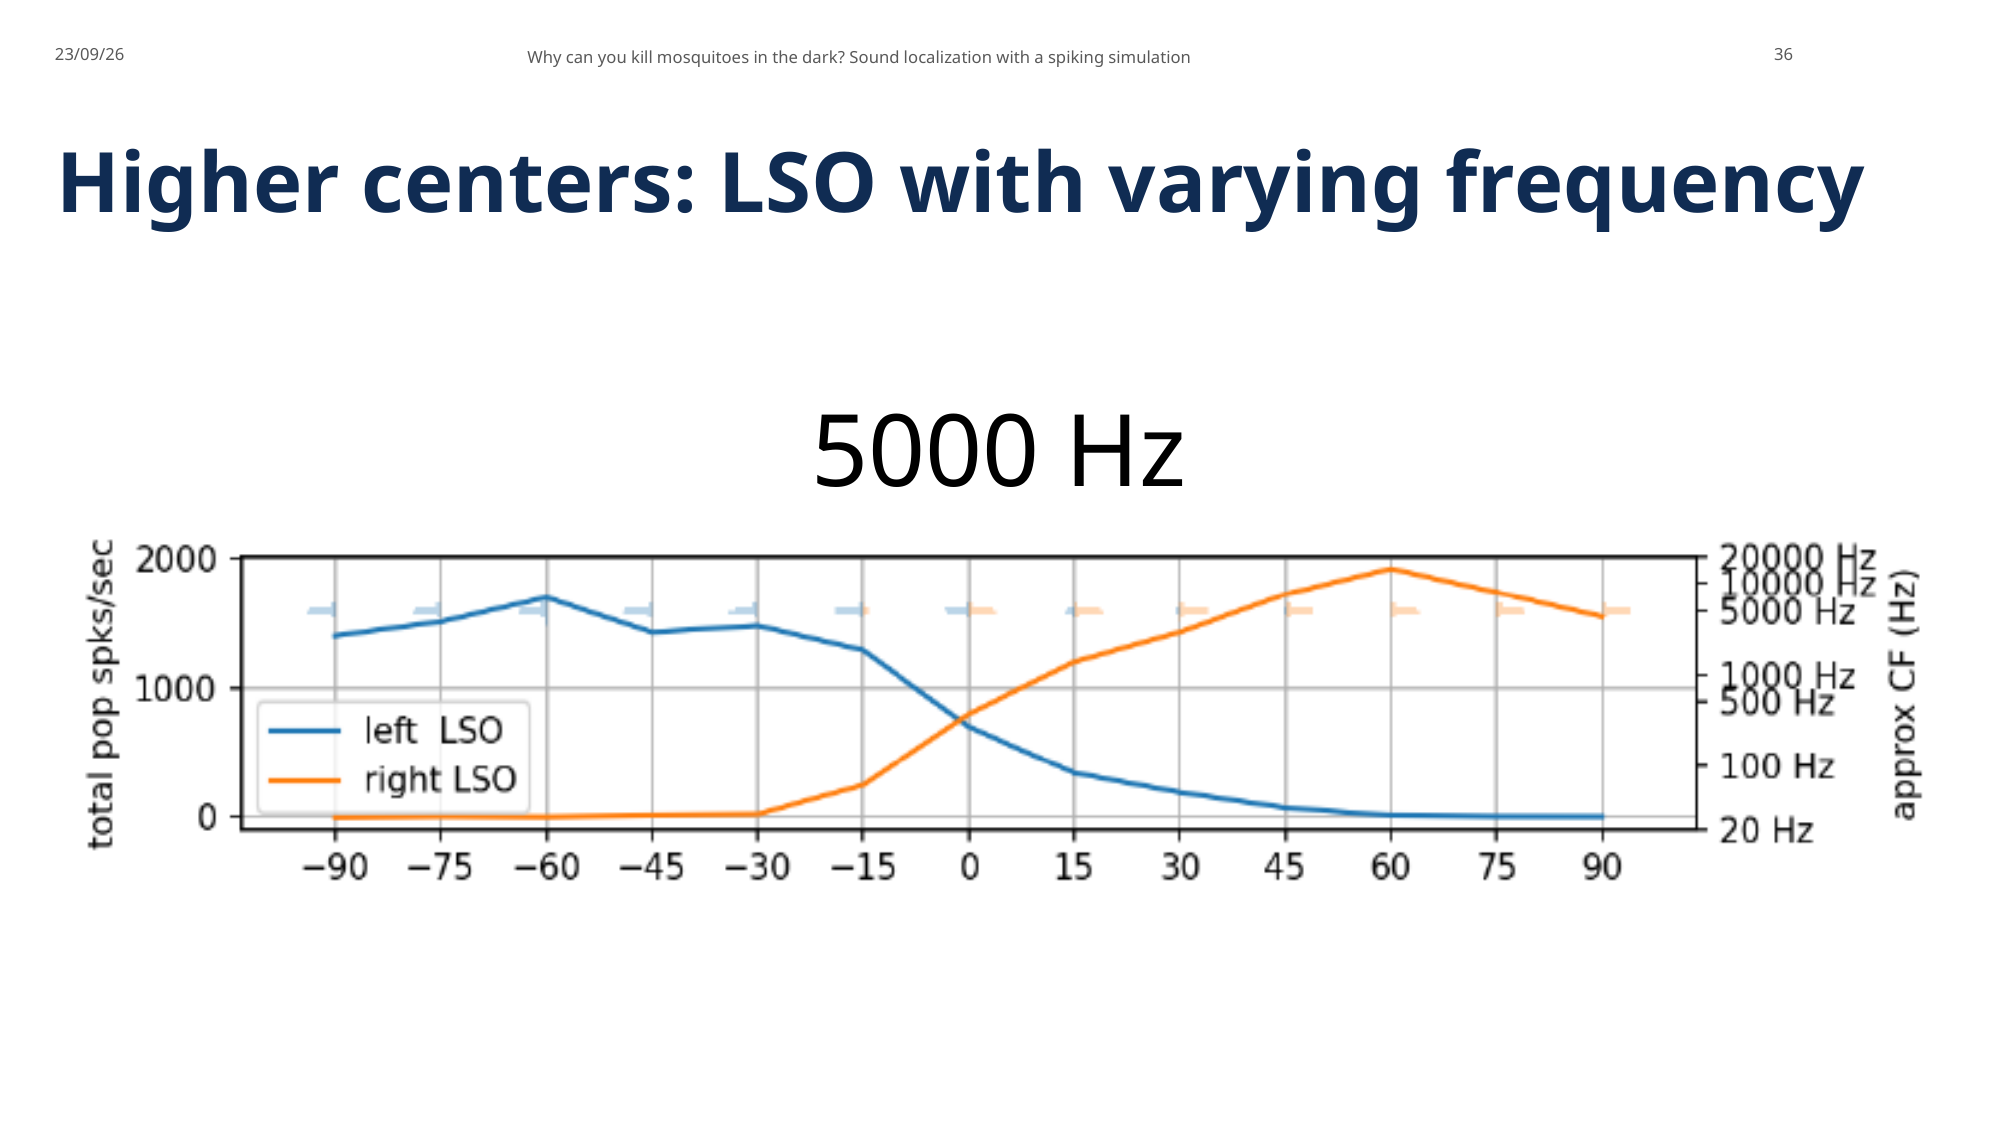

Why can you kill mosquitoes in the dark? Sound localization with a spiking simulation
# Higher centers: LSO with varying frequency
5000 Hz